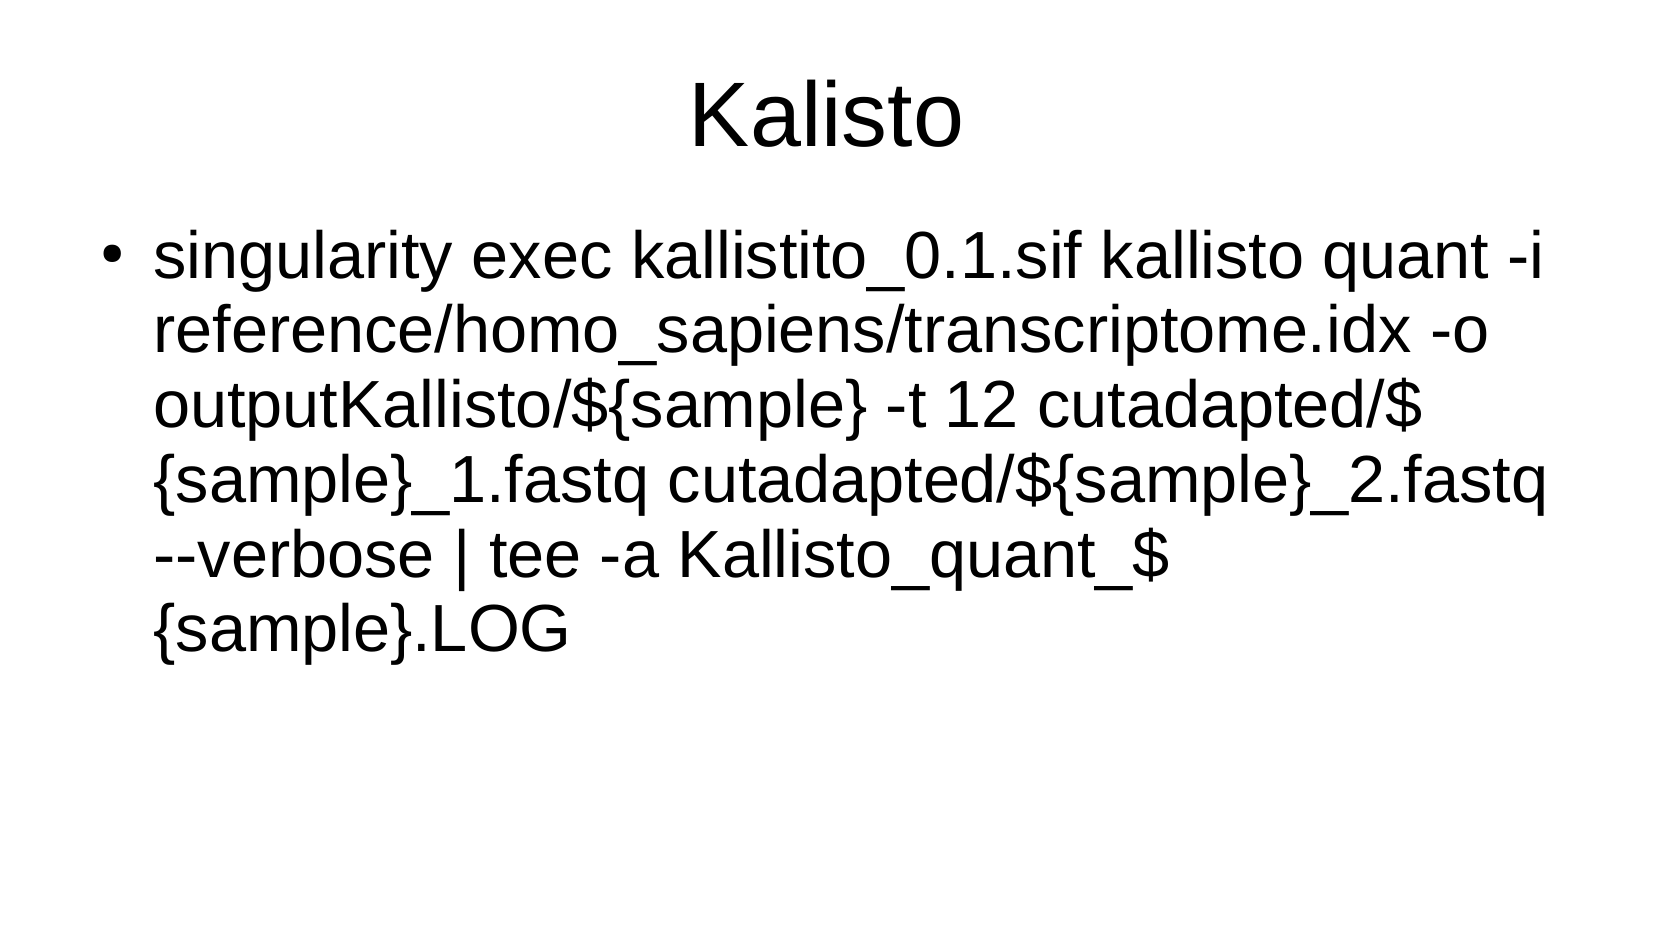

# Kalisto
singularity exec kallistito_0.1.sif kallisto quant -i reference/homo_sapiens/transcriptome.idx -o outputKallisto/${sample} -t 12 cutadapted/${sample}_1.fastq cutadapted/${sample}_2.fastq --verbose | tee -a Kallisto_quant_${sample}.LOG